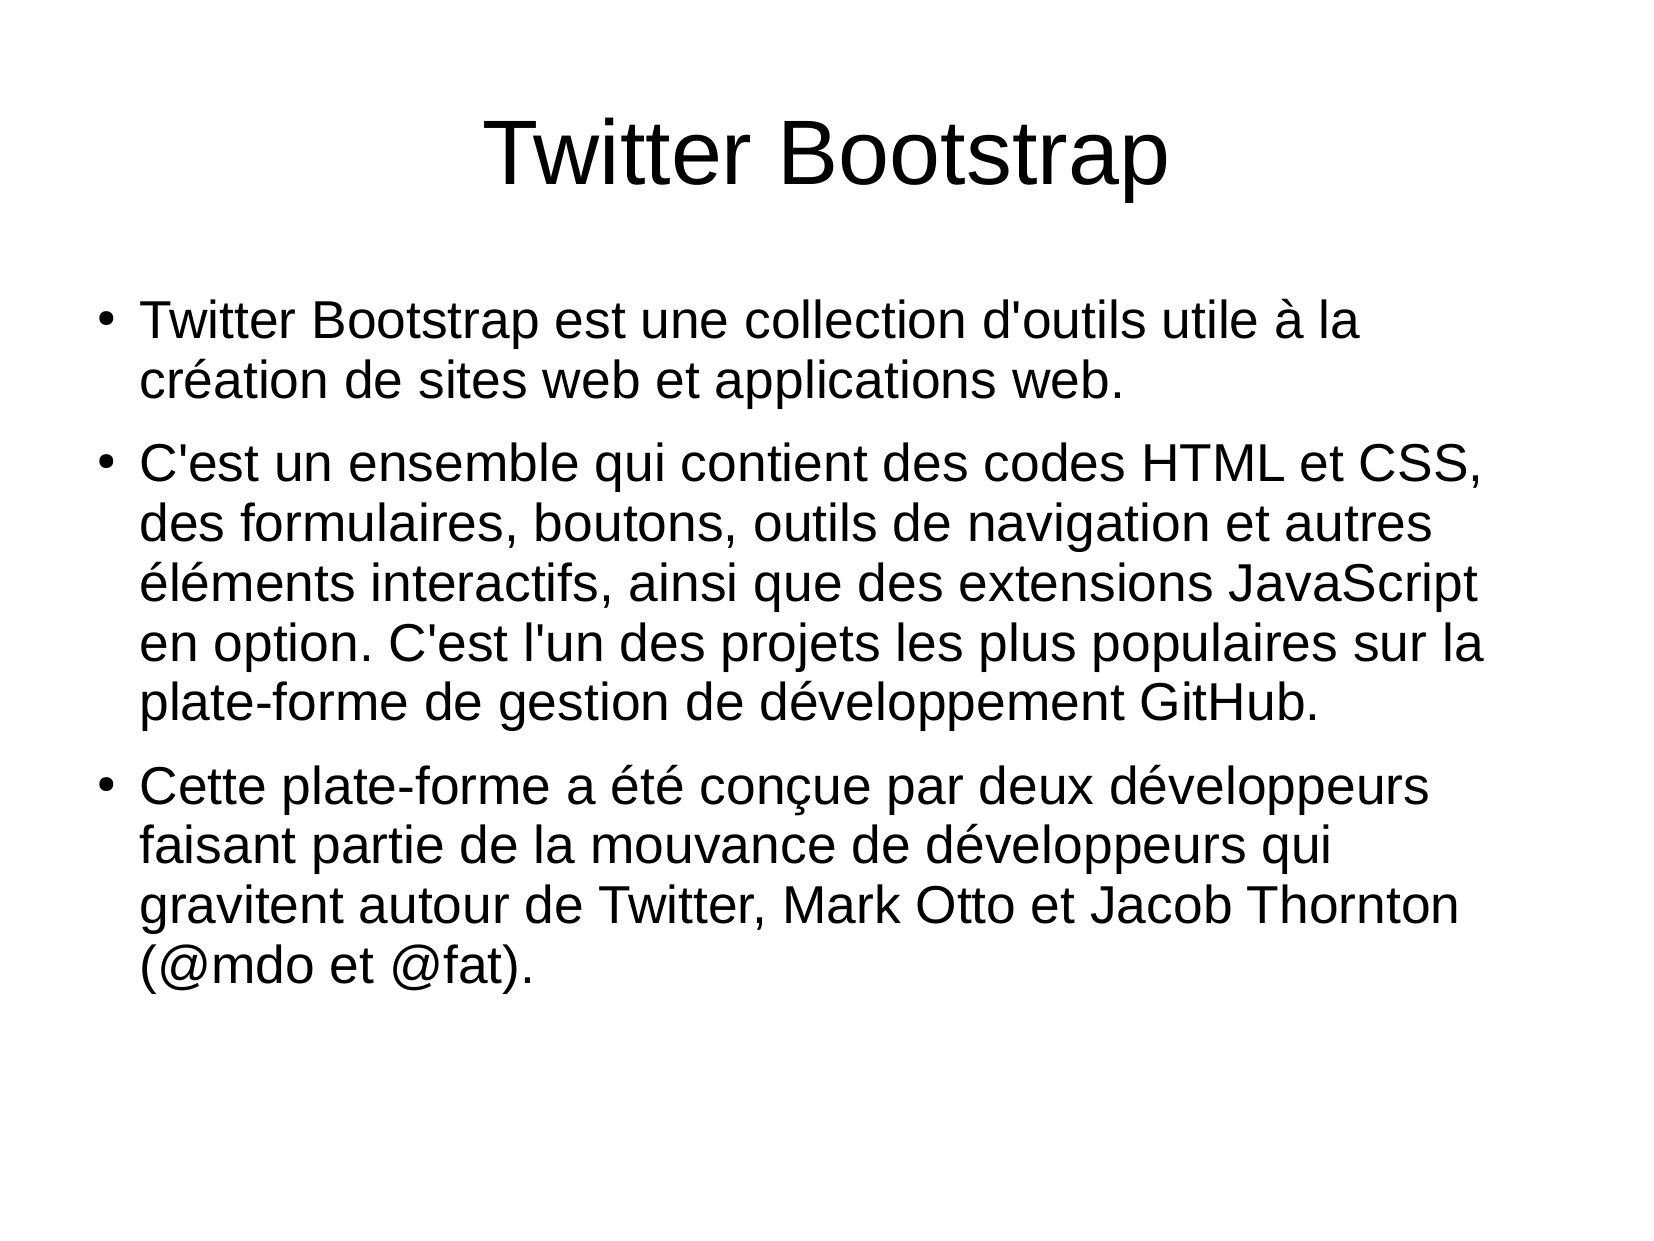

# Twitter Bootstrap
Twitter Bootstrap est une collection d'outils utile à la création de sites web et applications web.
C'est un ensemble qui contient des codes HTML et CSS, des formulaires, boutons, outils de navigation et autres éléments interactifs, ainsi que des extensions JavaScript en option. C'est l'un des projets les plus populaires sur la plate-forme de gestion de développement GitHub.
Cette plate-forme a été conçue par deux développeurs faisant partie de la mouvance de développeurs qui gravitent autour de Twitter, Mark Otto et Jacob Thornton (@mdo et @fat).